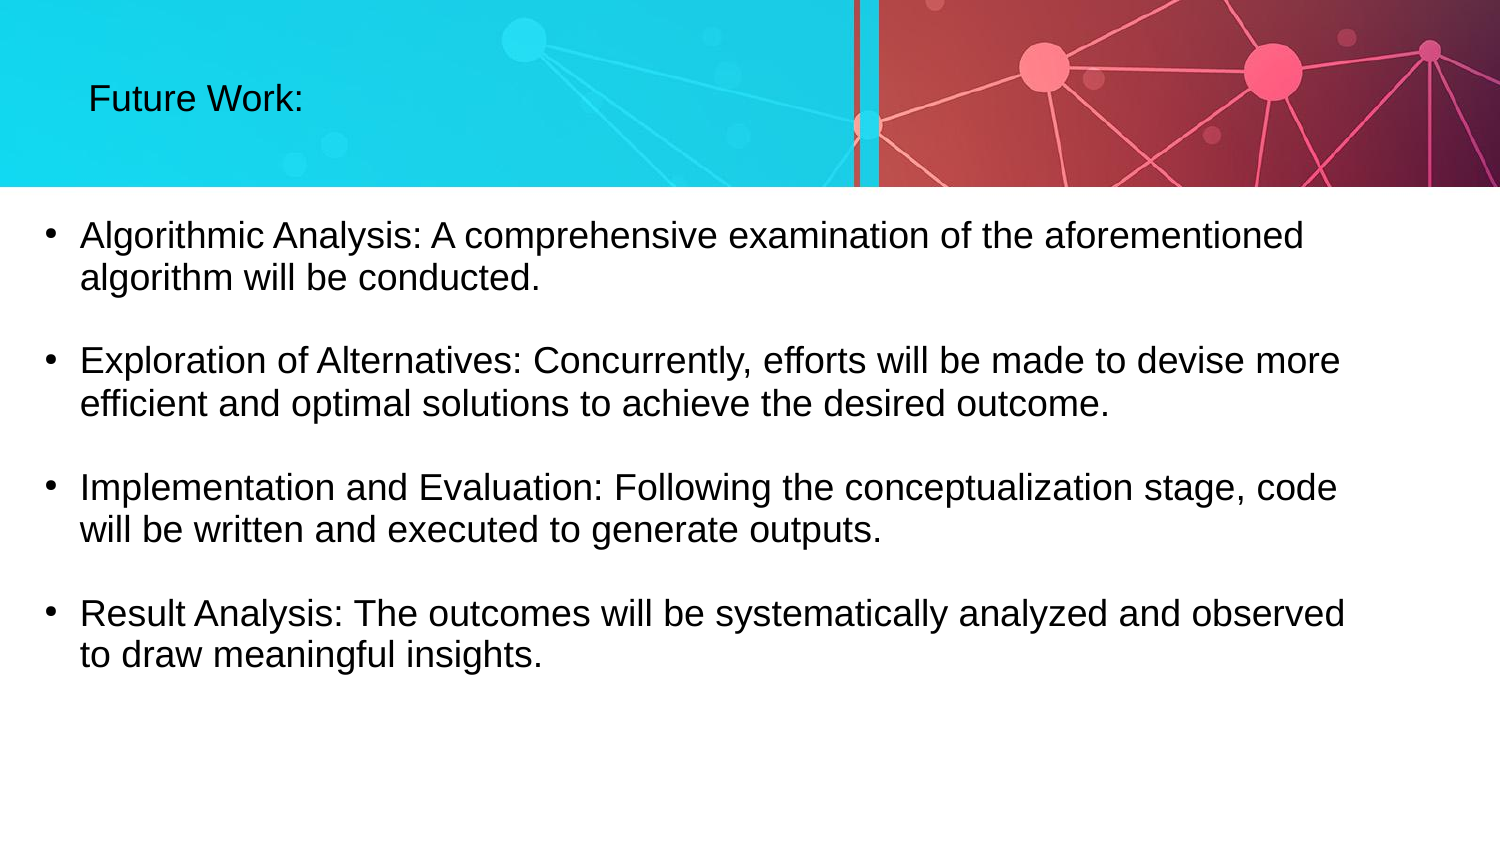

# Future Work:
Algorithmic Analysis: A comprehensive examination of the aforementioned algorithm will be conducted.
Exploration of Alternatives: Concurrently, efforts will be made to devise more efficient and optimal solutions to achieve the desired outcome.
Implementation and Evaluation: Following the conceptualization stage, code will be written and executed to generate outputs.
Result Analysis: The outcomes will be systematically analyzed and observed to draw meaningful insights.